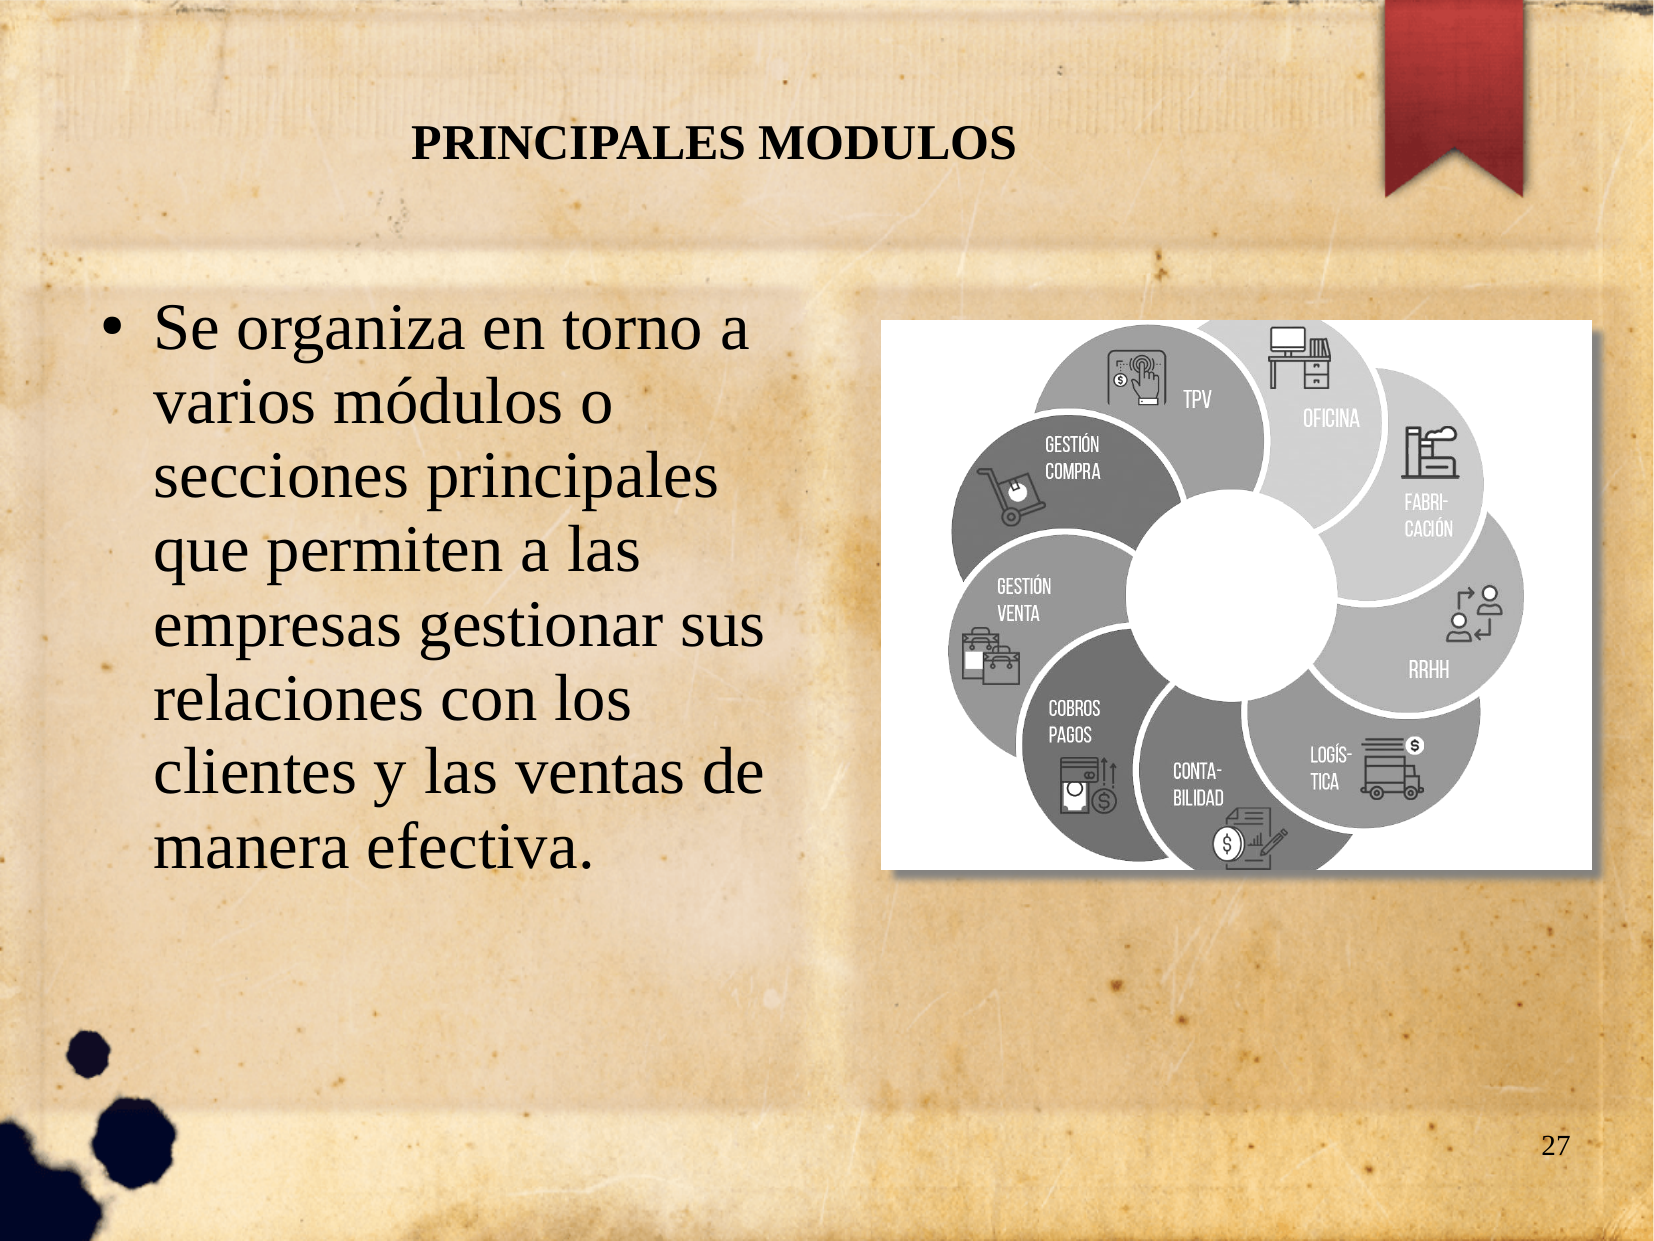

# PRINCIPALES MODULOS
Se organiza en torno a varios módulos o secciones principales que permiten a las empresas gestionar sus relaciones con los clientes y las ventas de manera efectiva.
27